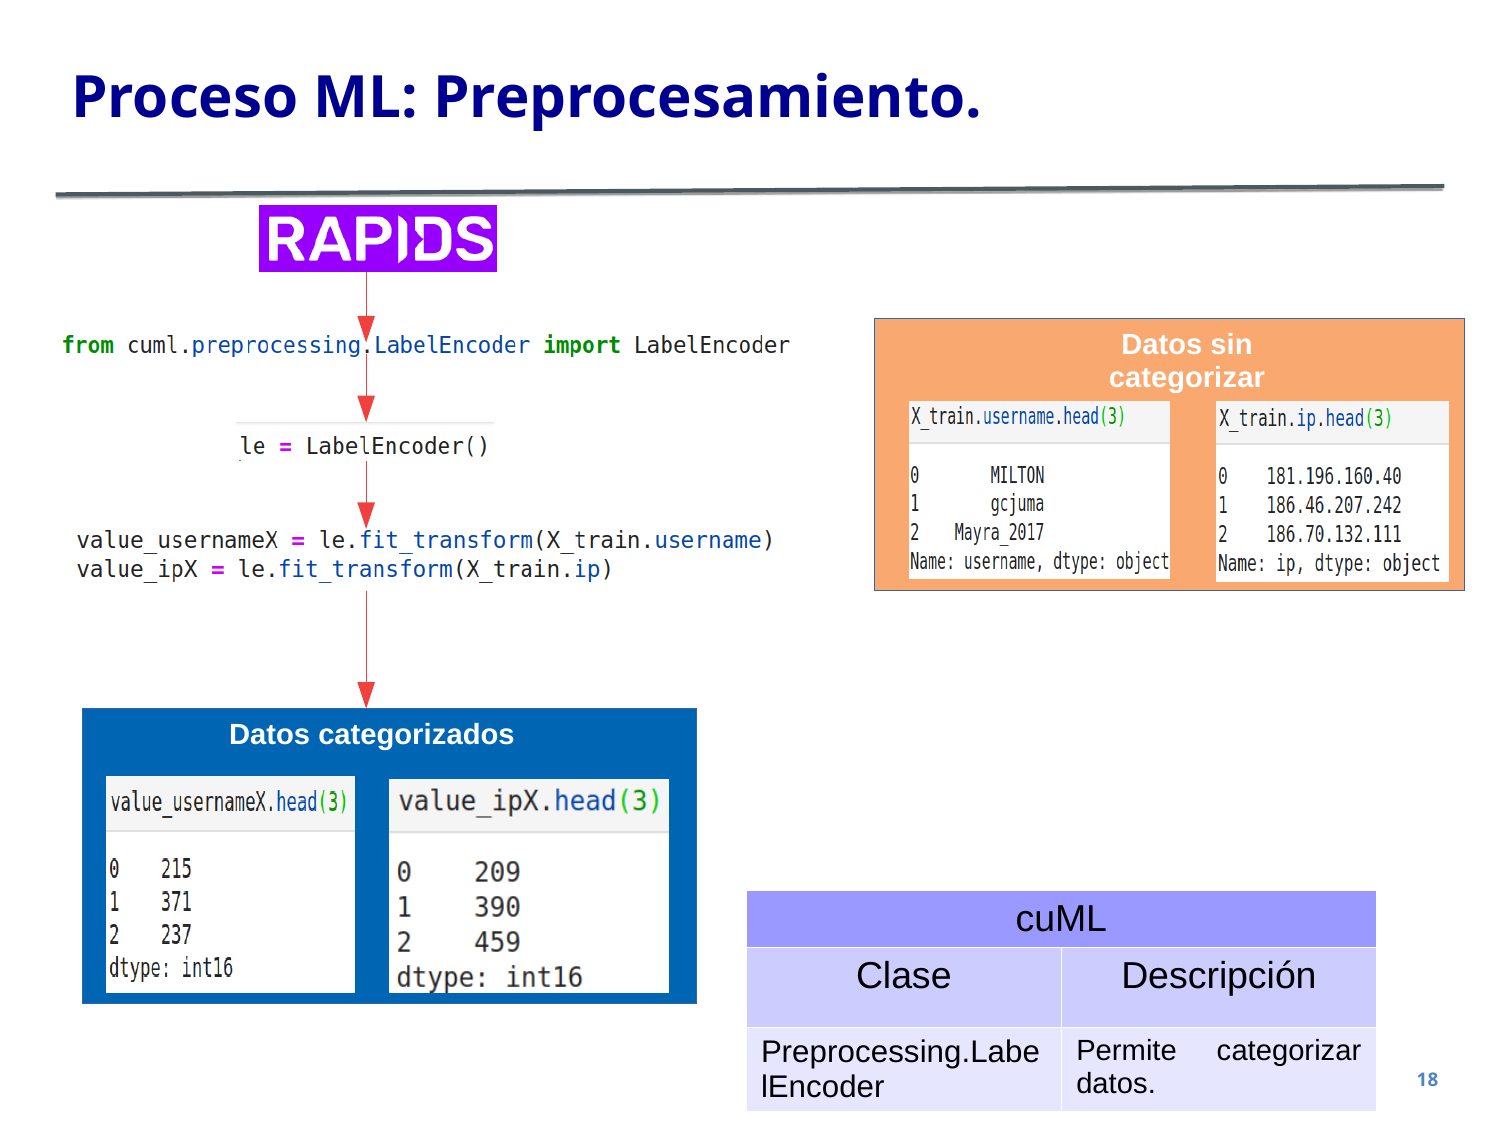

# Proceso ML: Preprocesamiento.
Datos sin categorizar
Datos categorizados
| cuML | |
| --- | --- |
| Clase | Descripción |
| Preprocessing.LabelEncoder | Permite categorizar datos. |